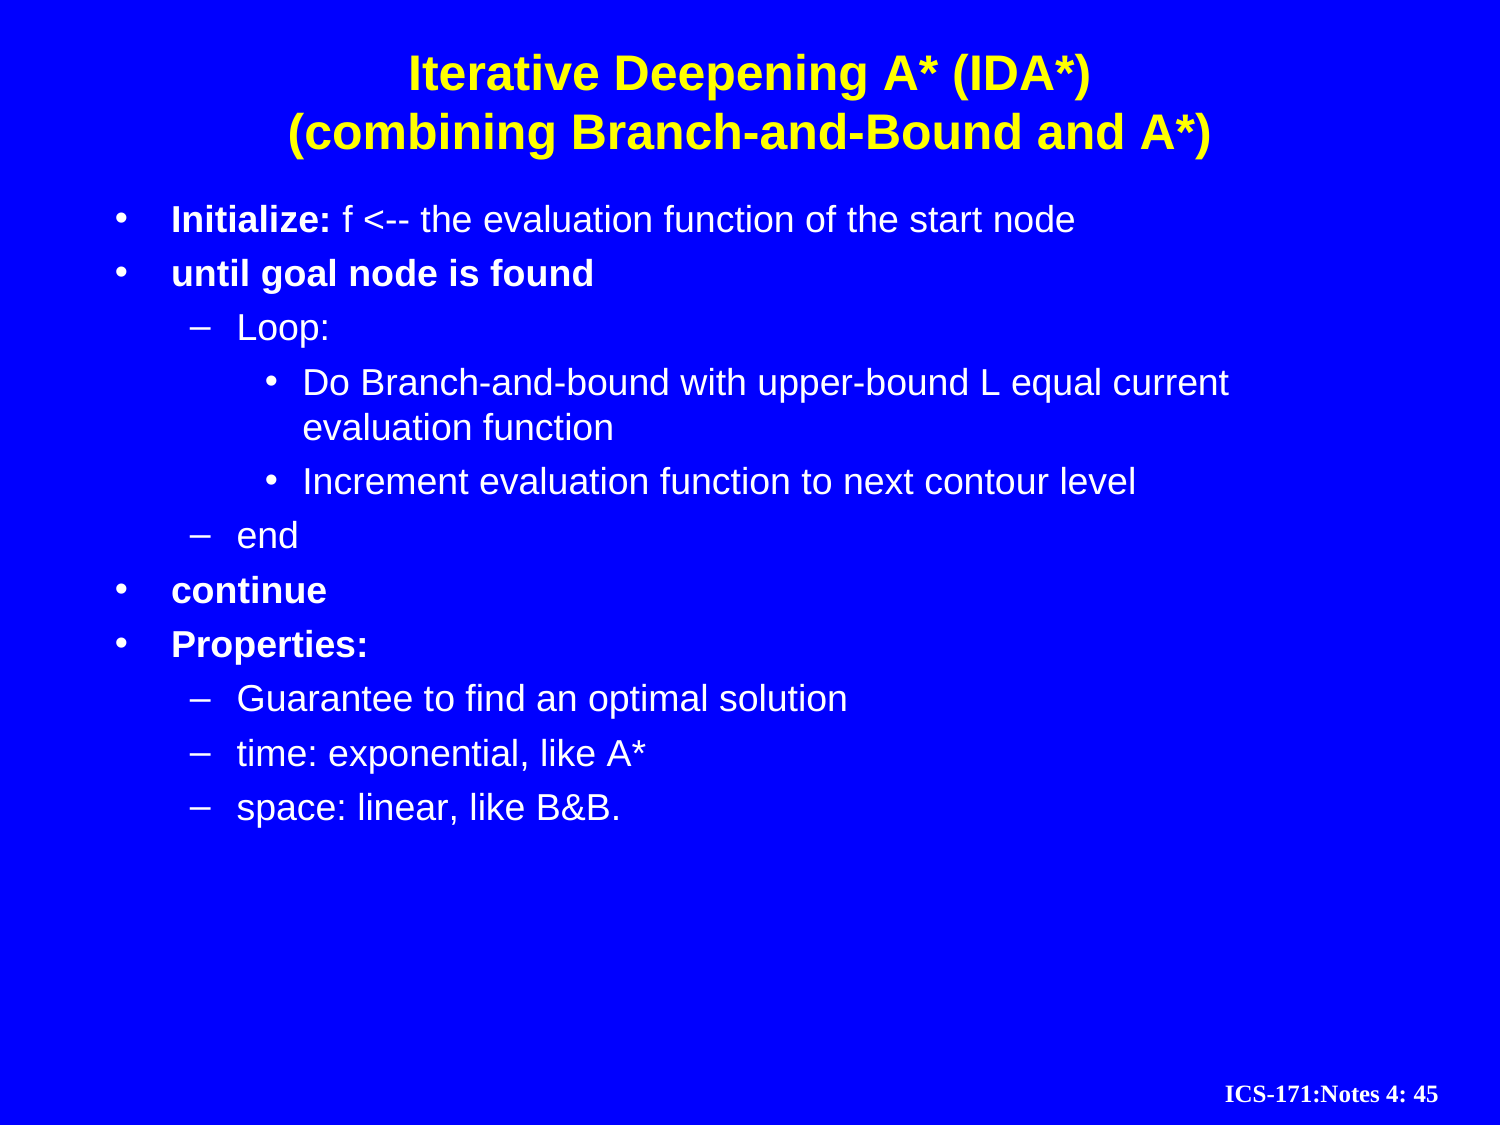

# Iterative Deepening A* (IDA*) (combining Branch-and-Bound and A*)
Initialize: f <-- the evaluation function of the start node
until goal node is found
Loop:
Do Branch-and-bound with upper-bound L equal current evaluation function
Increment evaluation function to next contour level
end
continue
Properties:
Guarantee to find an optimal solution
time: exponential, like A*
space: linear, like B&B.